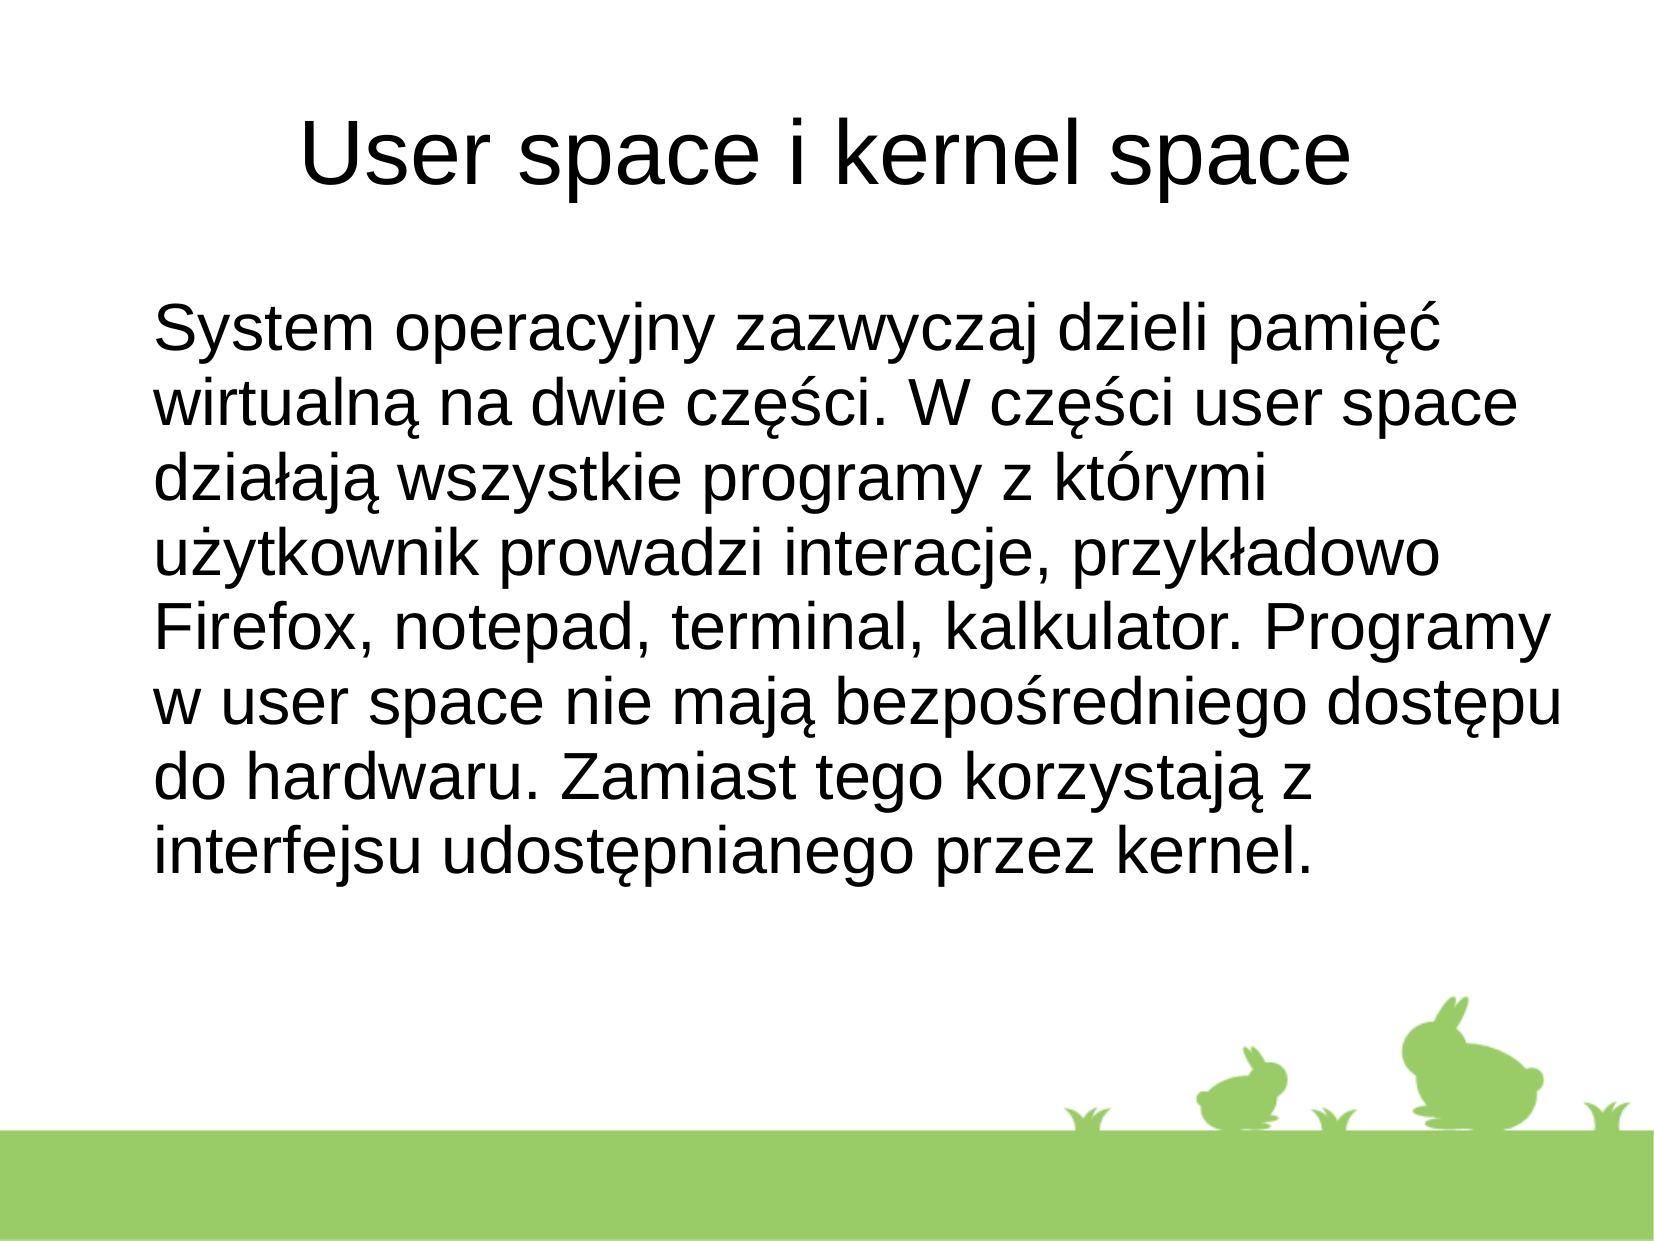

# User space i kernel space
System operacyjny zazwyczaj dzieli pamięć wirtualną na dwie części. W części user space działają wszystkie programy z którymi użytkownik prowadzi interacje, przykładowo Firefox, notepad, terminal, kalkulator. Programy w user space nie mają bezpośredniego dostępu do hardwaru. Zamiast tego korzystają z interfejsu udostępnianego przez kernel.